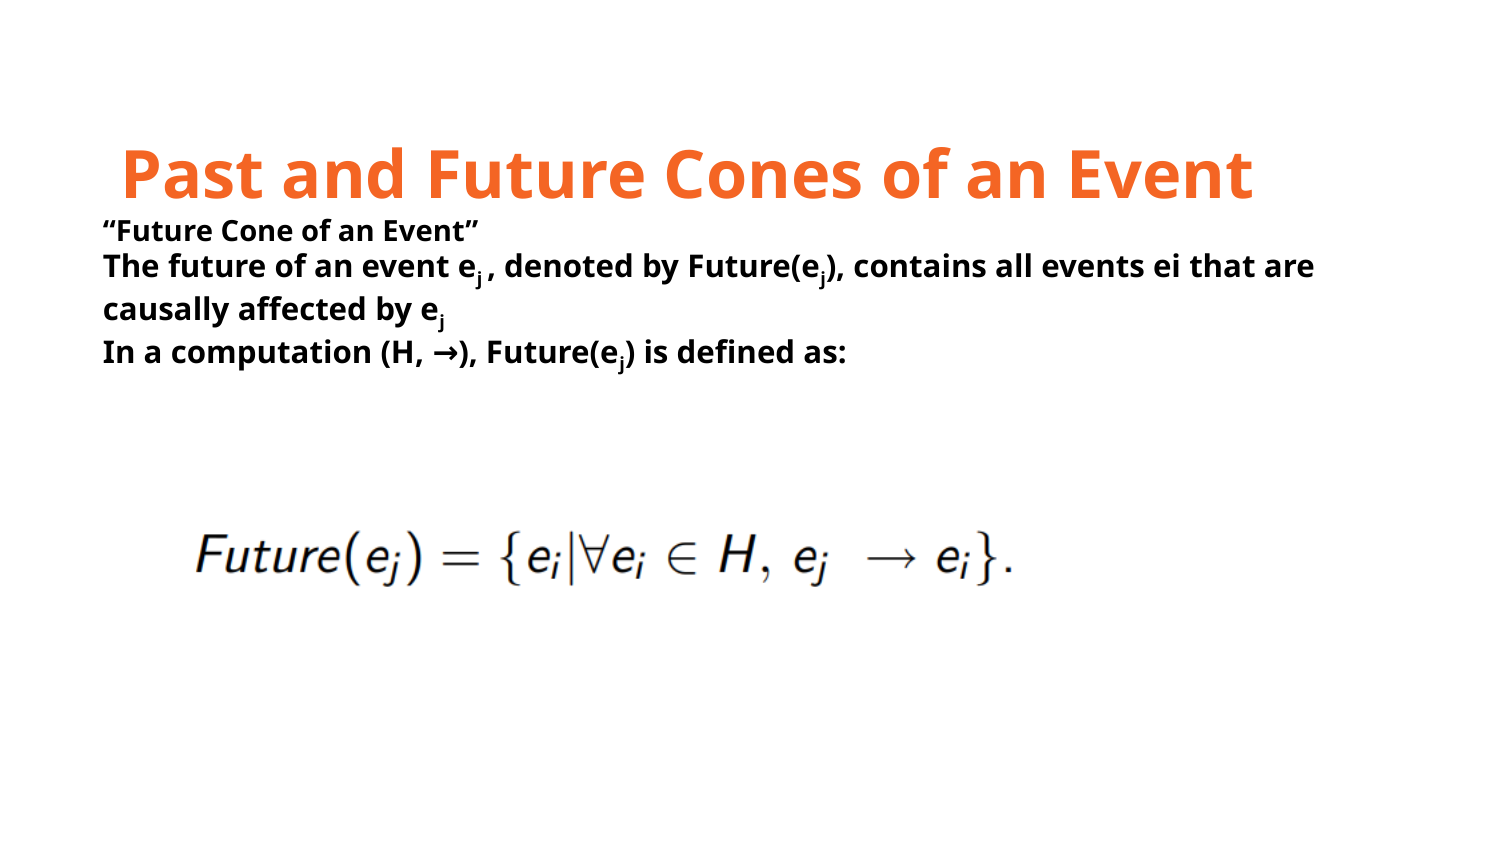

# Past and Future Cones of an Event “Future Cone of an Event” The future of an event ej , denoted by Future(ej), contains all events ei that are causally affected by ej In a computation (H, →), Future(ej) is defined as: